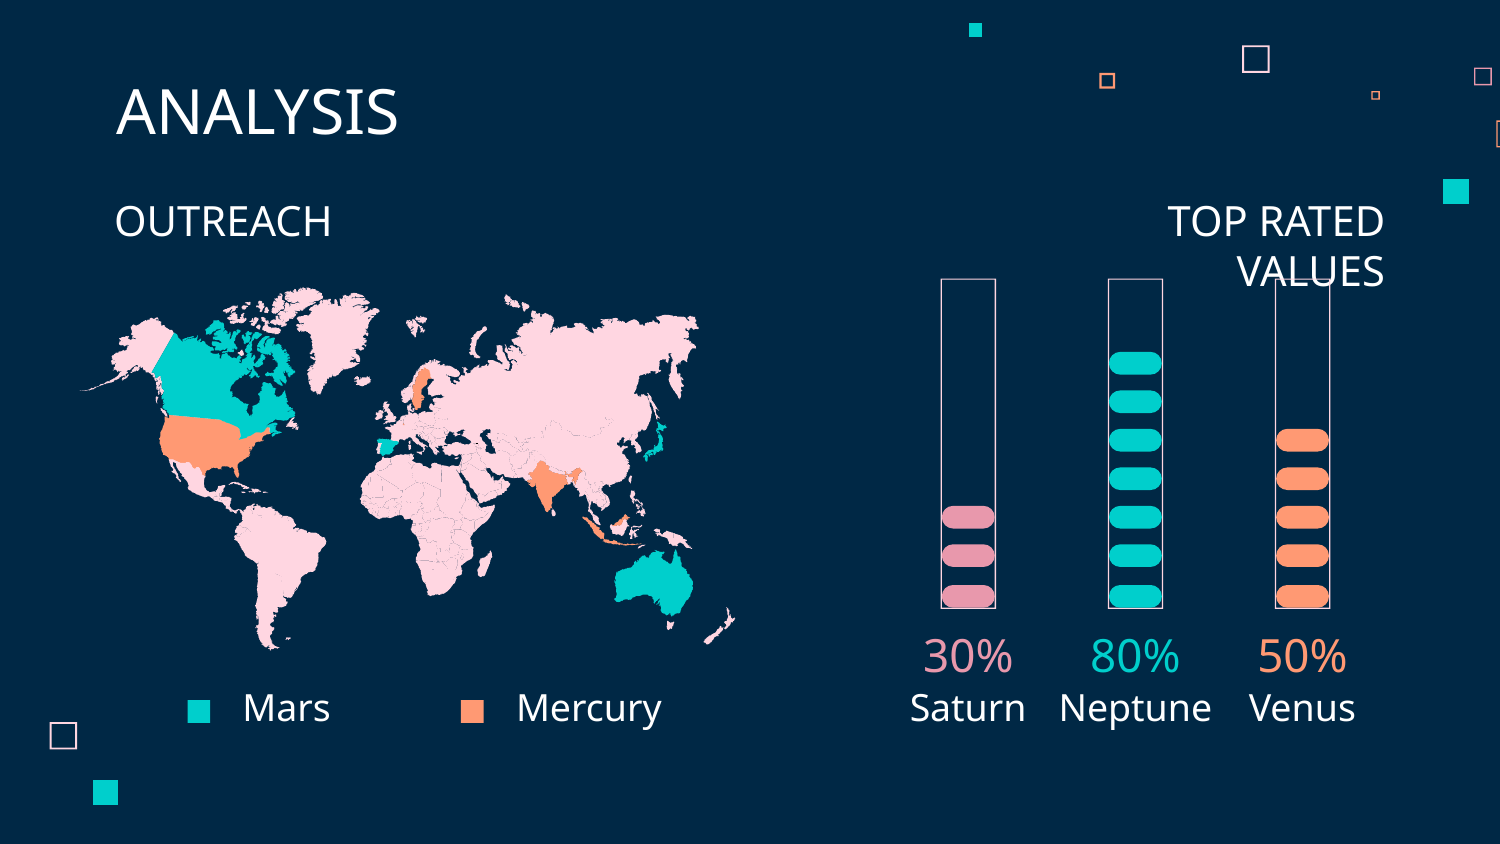

# ANALYSIS
OUTREACH
TOP RATED VALUES
30%
80%
50%
Mars
Mercury
Saturn
Neptune
Venus